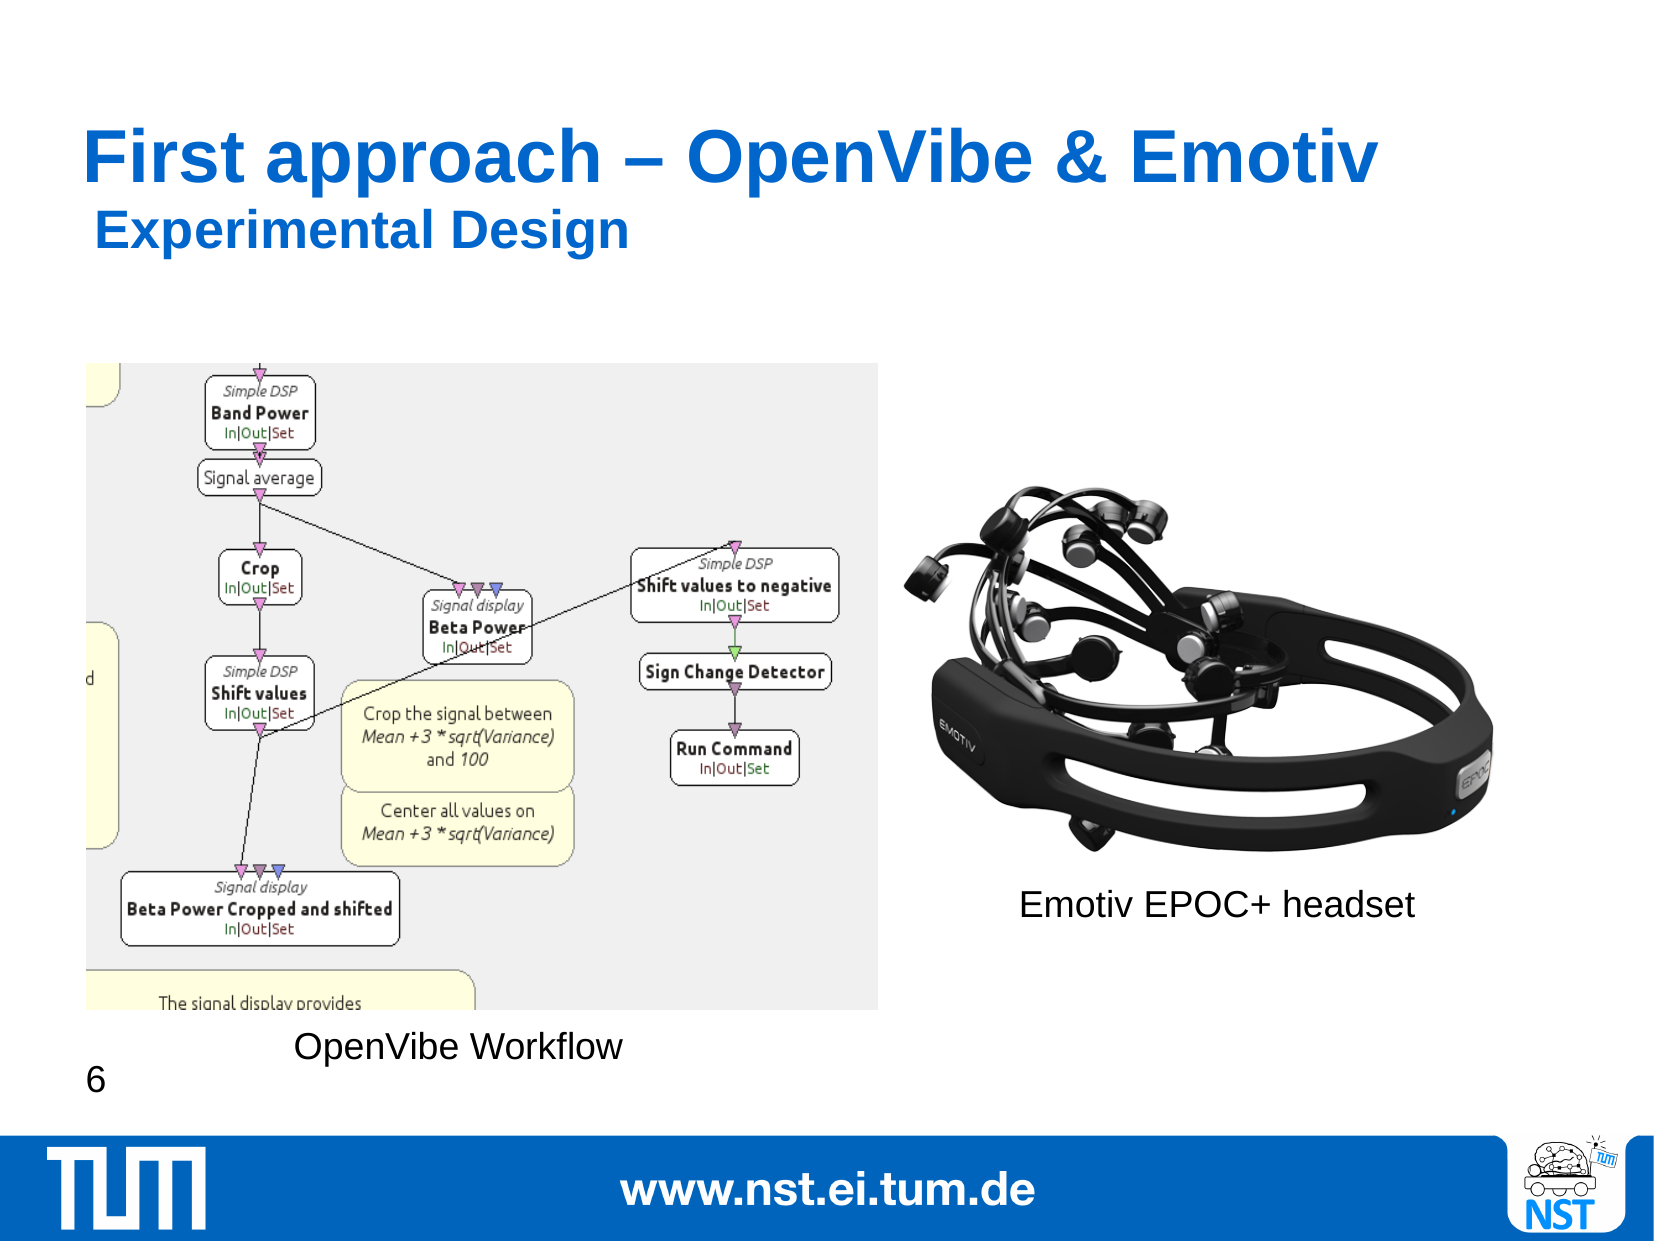

# First approach – OpenVibe & Emotiv
Experimental Design
Emotiv EPOC+ headset
OpenVibe Workflow